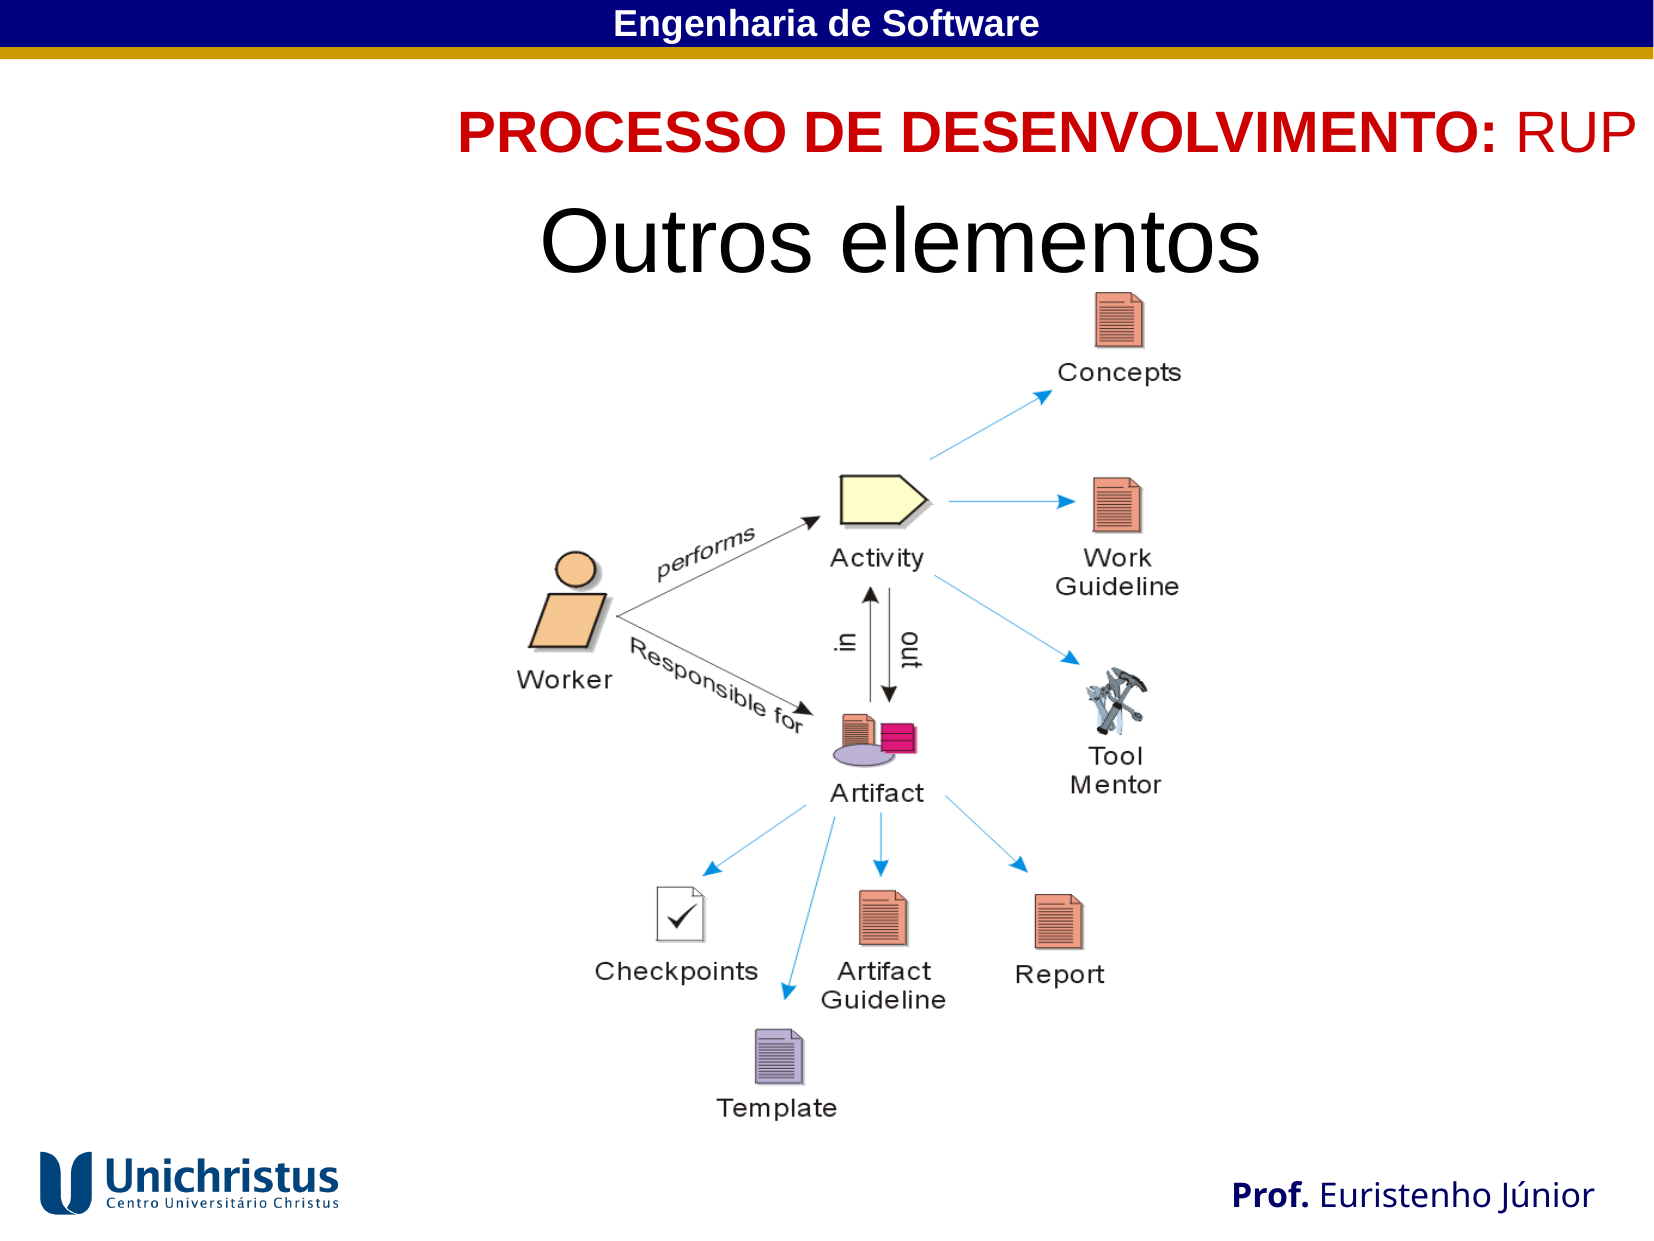

Engenharia de Software
PROCESSO DE DESENVOLVIMENTO: RUP
# Outros elementos
Prof. Euristenho Júnior